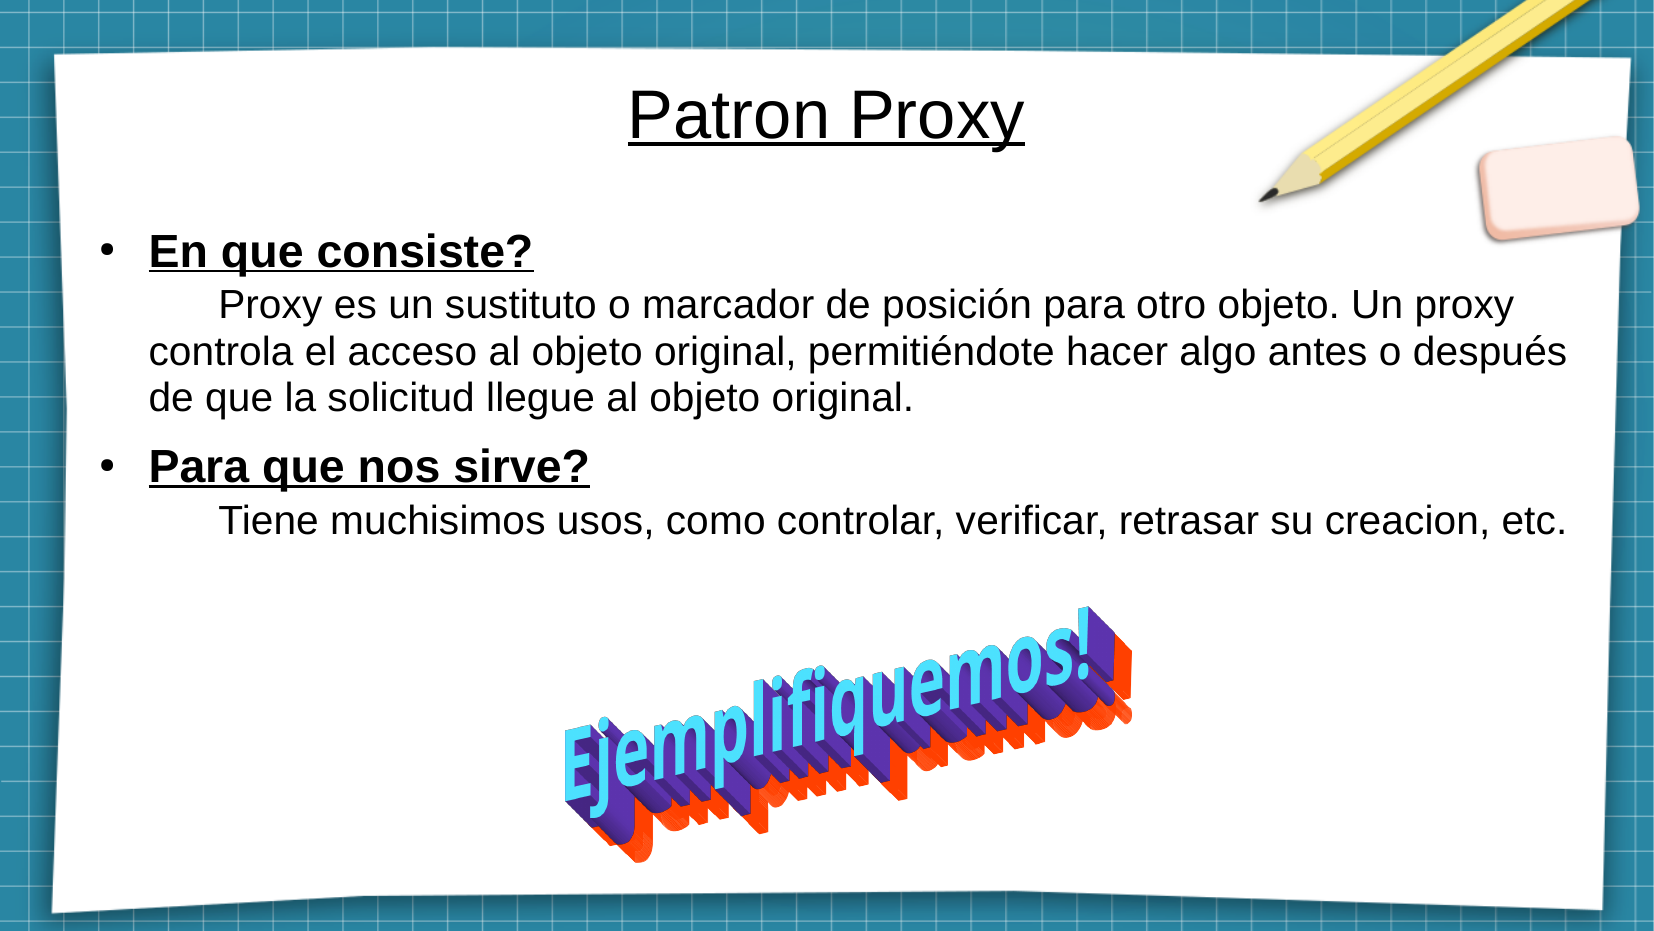

# Patron Proxy
En que consiste?
	Proxy es un sustituto o marcador de posición para otro objeto. Un proxy controla el acceso al objeto original, permitiéndote hacer algo antes o después de que la solicitud llegue al objeto original.
Para que nos sirve?
	Tiene muchisimos usos, como controlar, verificar, retrasar su creacion, etc.
Ejemplifiquemos!